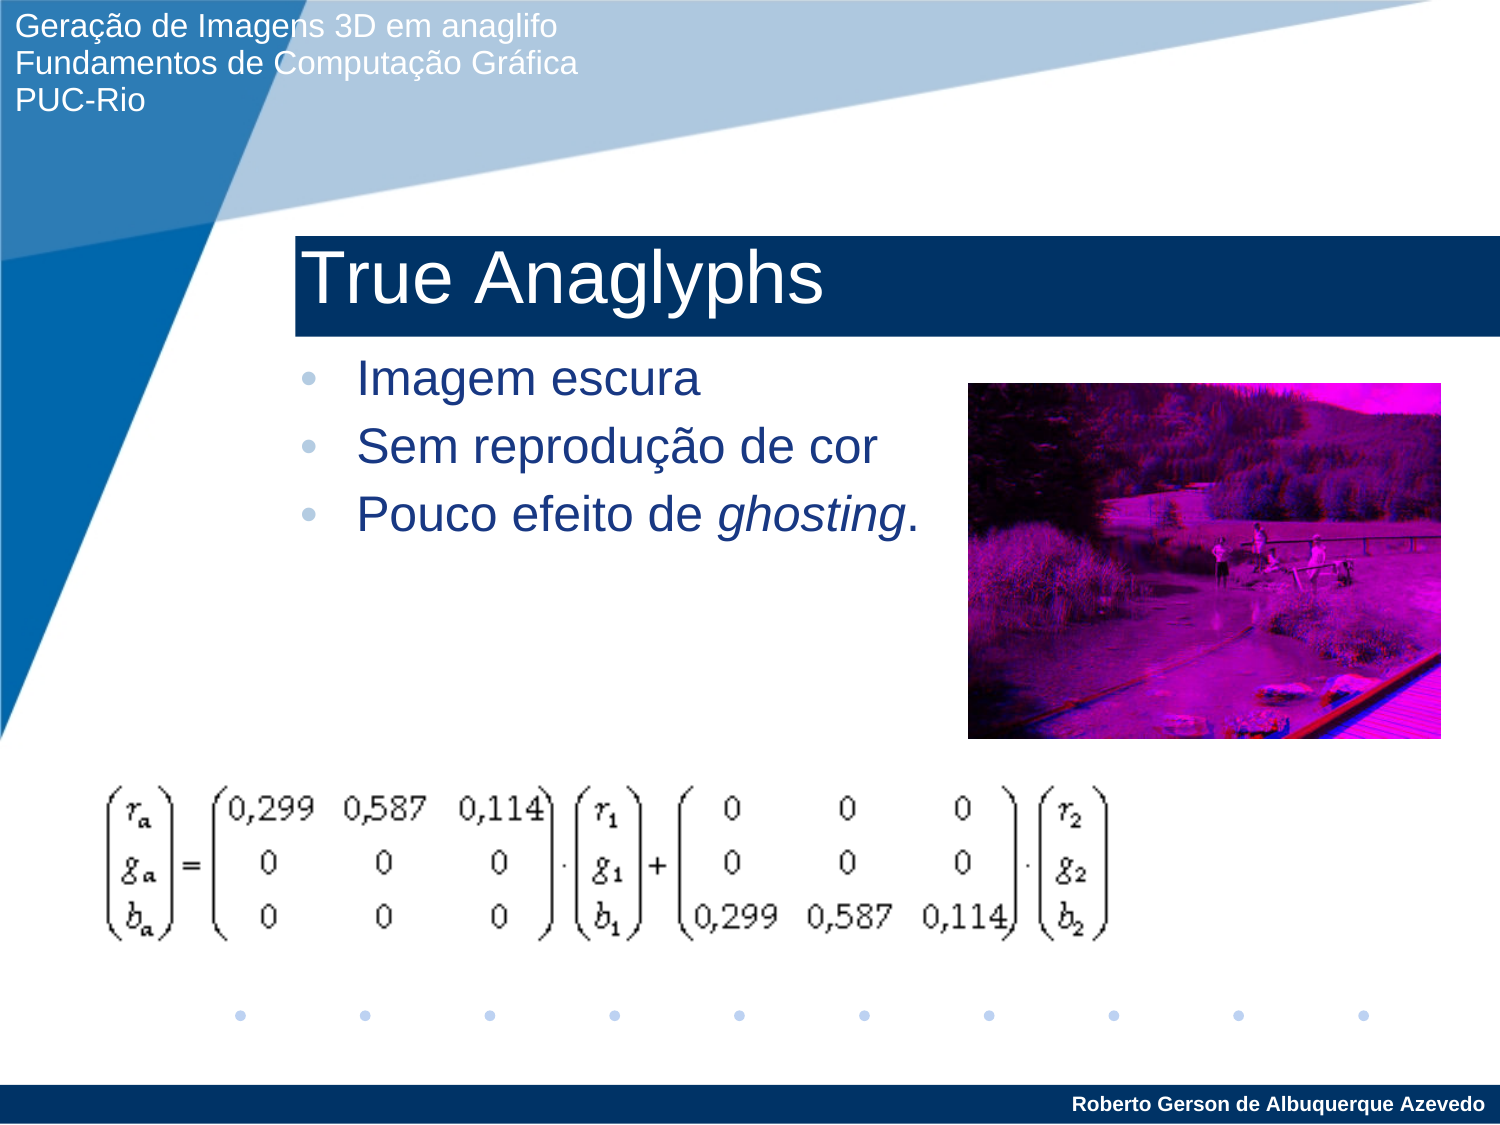

# True Anaglyphs
Imagem escura
Sem reprodução de cor
Pouco efeito de ghosting.